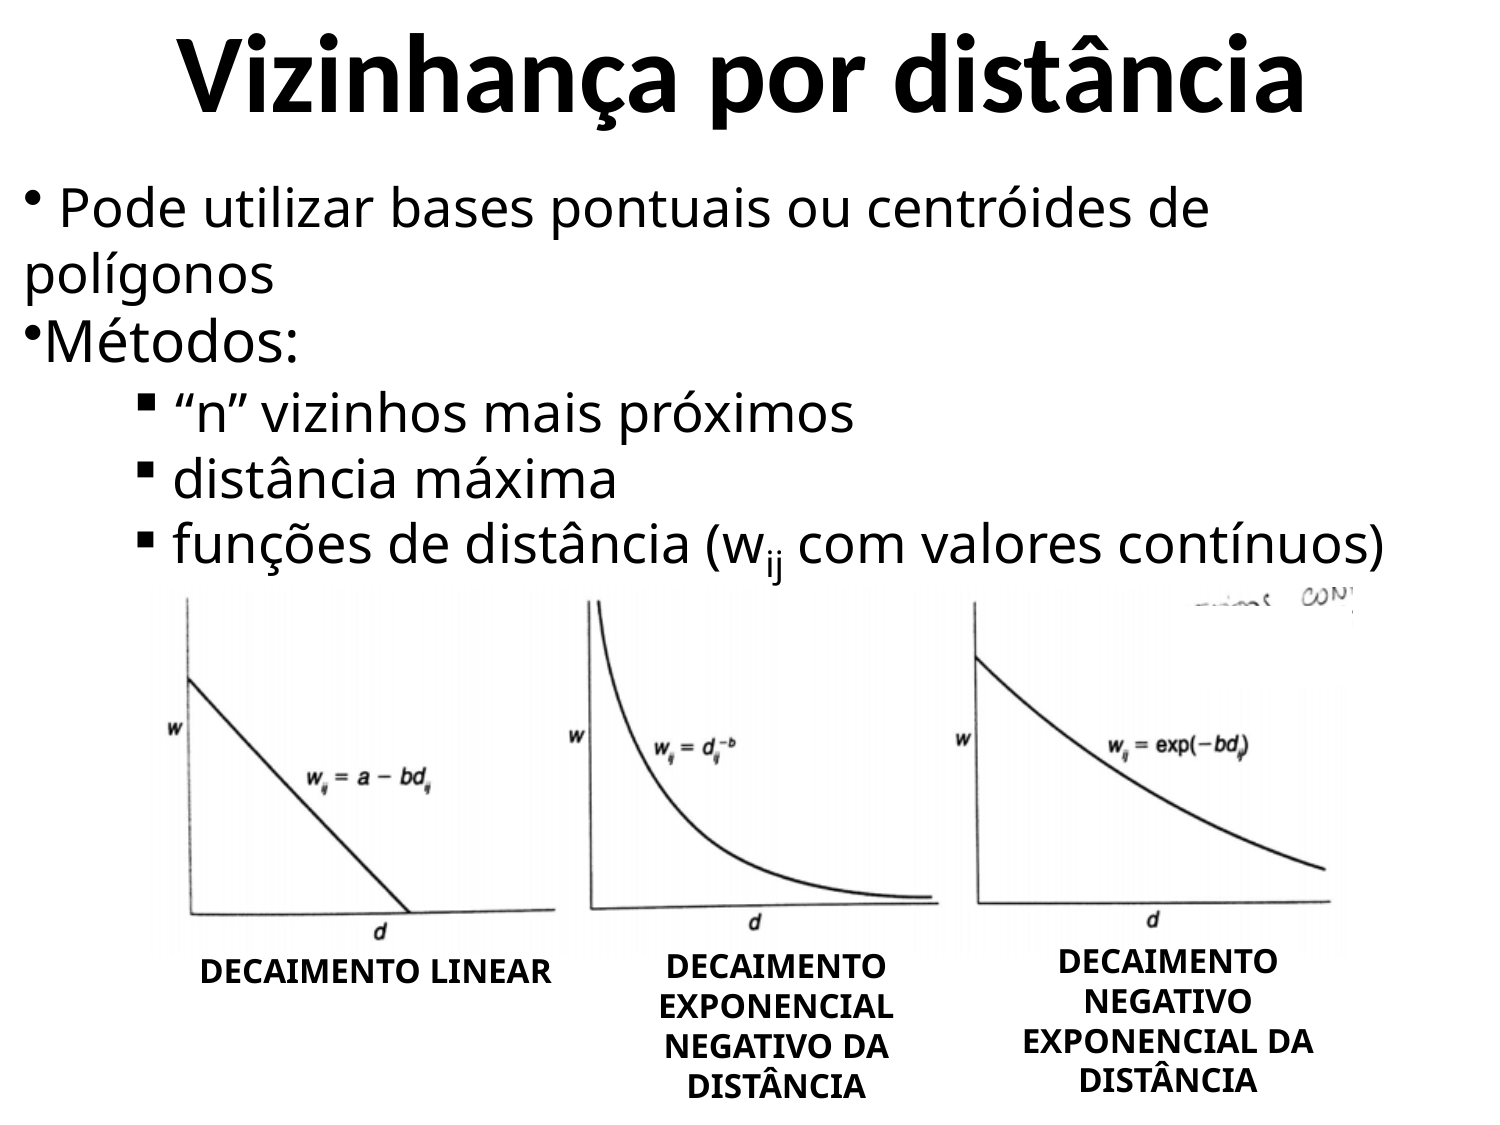

Vizinhança por distância
 Pode utilizar bases pontuais ou centróides de polígonos
Métodos:
 “n” vizinhos mais próximos
 distância máxima
 funções de distância (wij com valores contínuos)
DECAIMENTO NEGATIVO EXPONENCIAL DA DISTÂNCIA
DECAIMENTO EXPONENCIAL NEGATIVO DA DISTÂNCIA
DECAIMENTO LINEAR